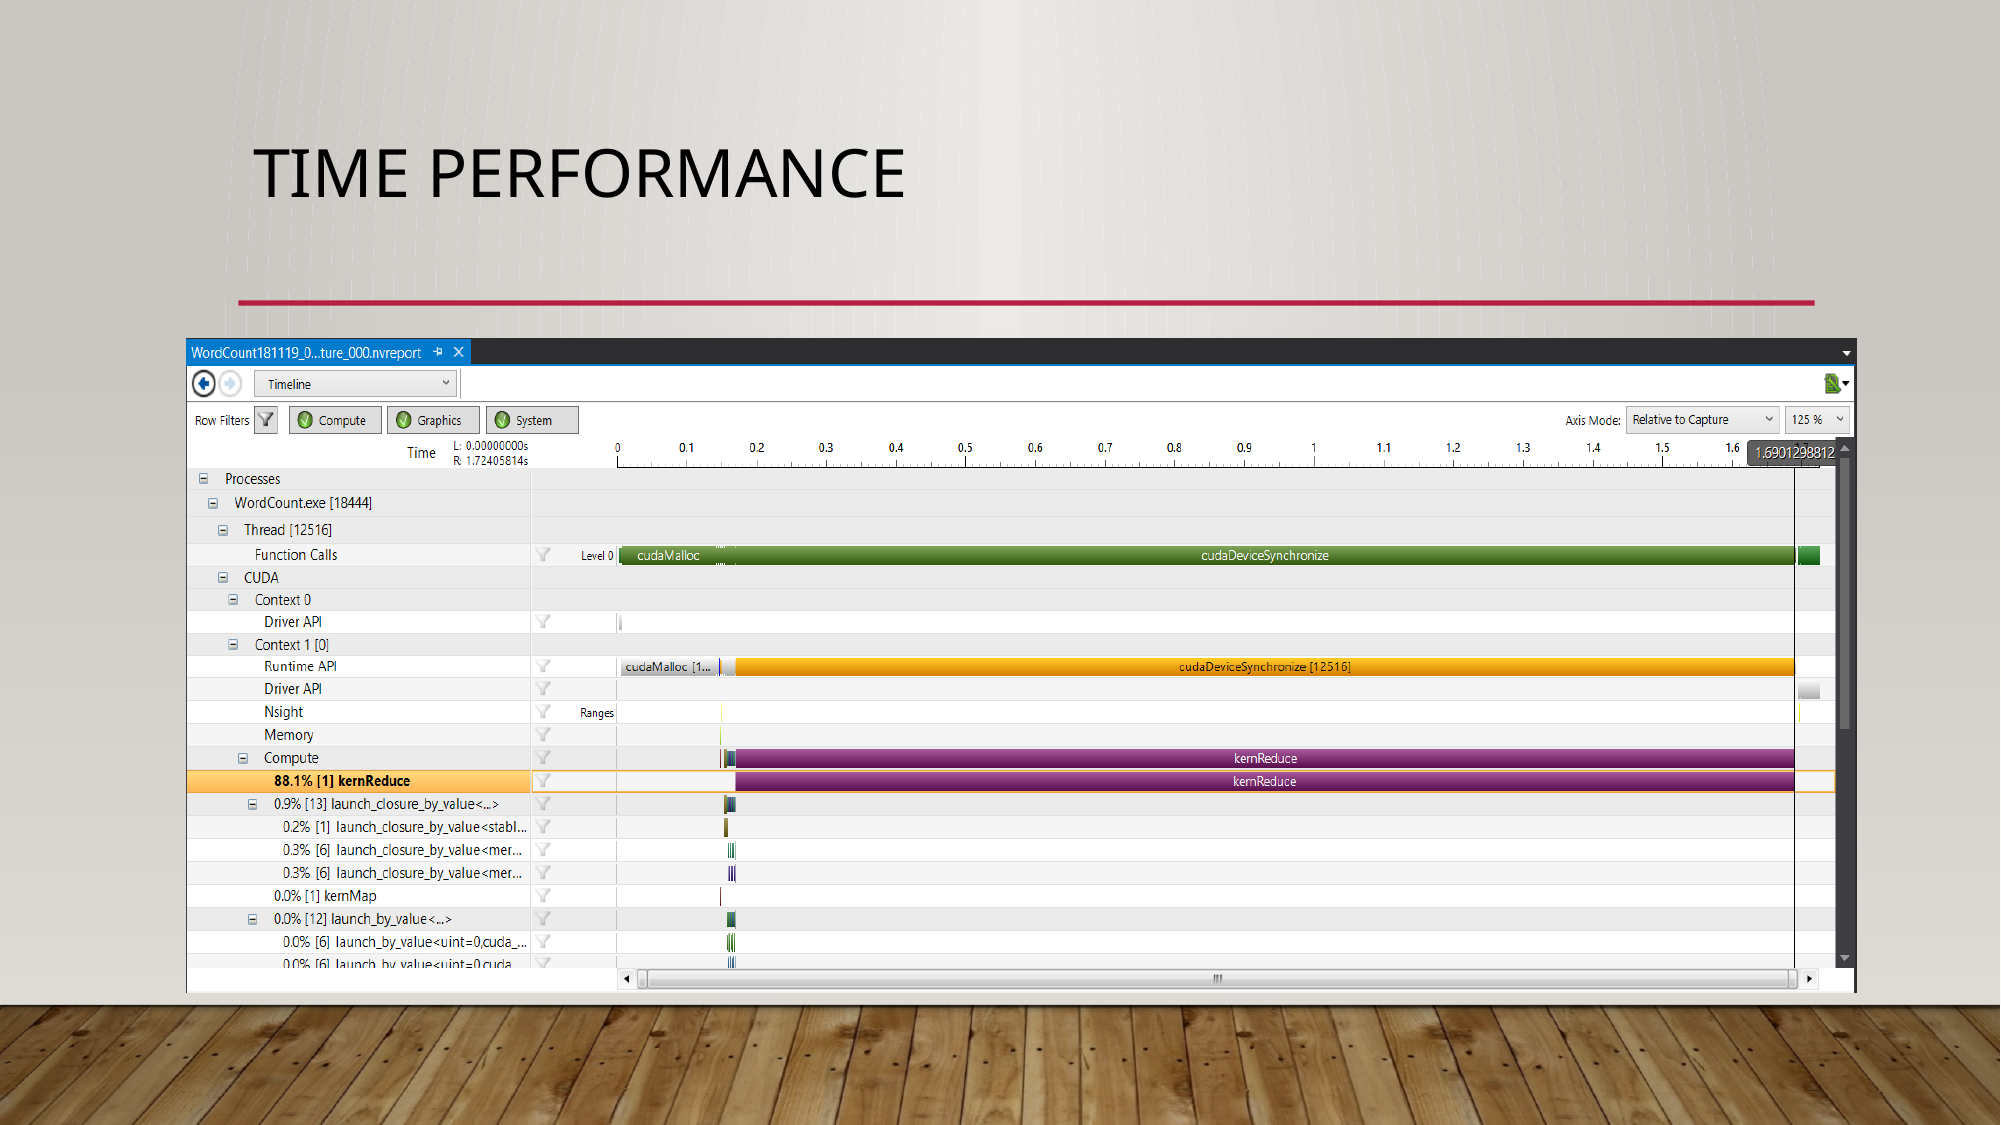

# Time performance
NUM_INPUT 6 * 10^6